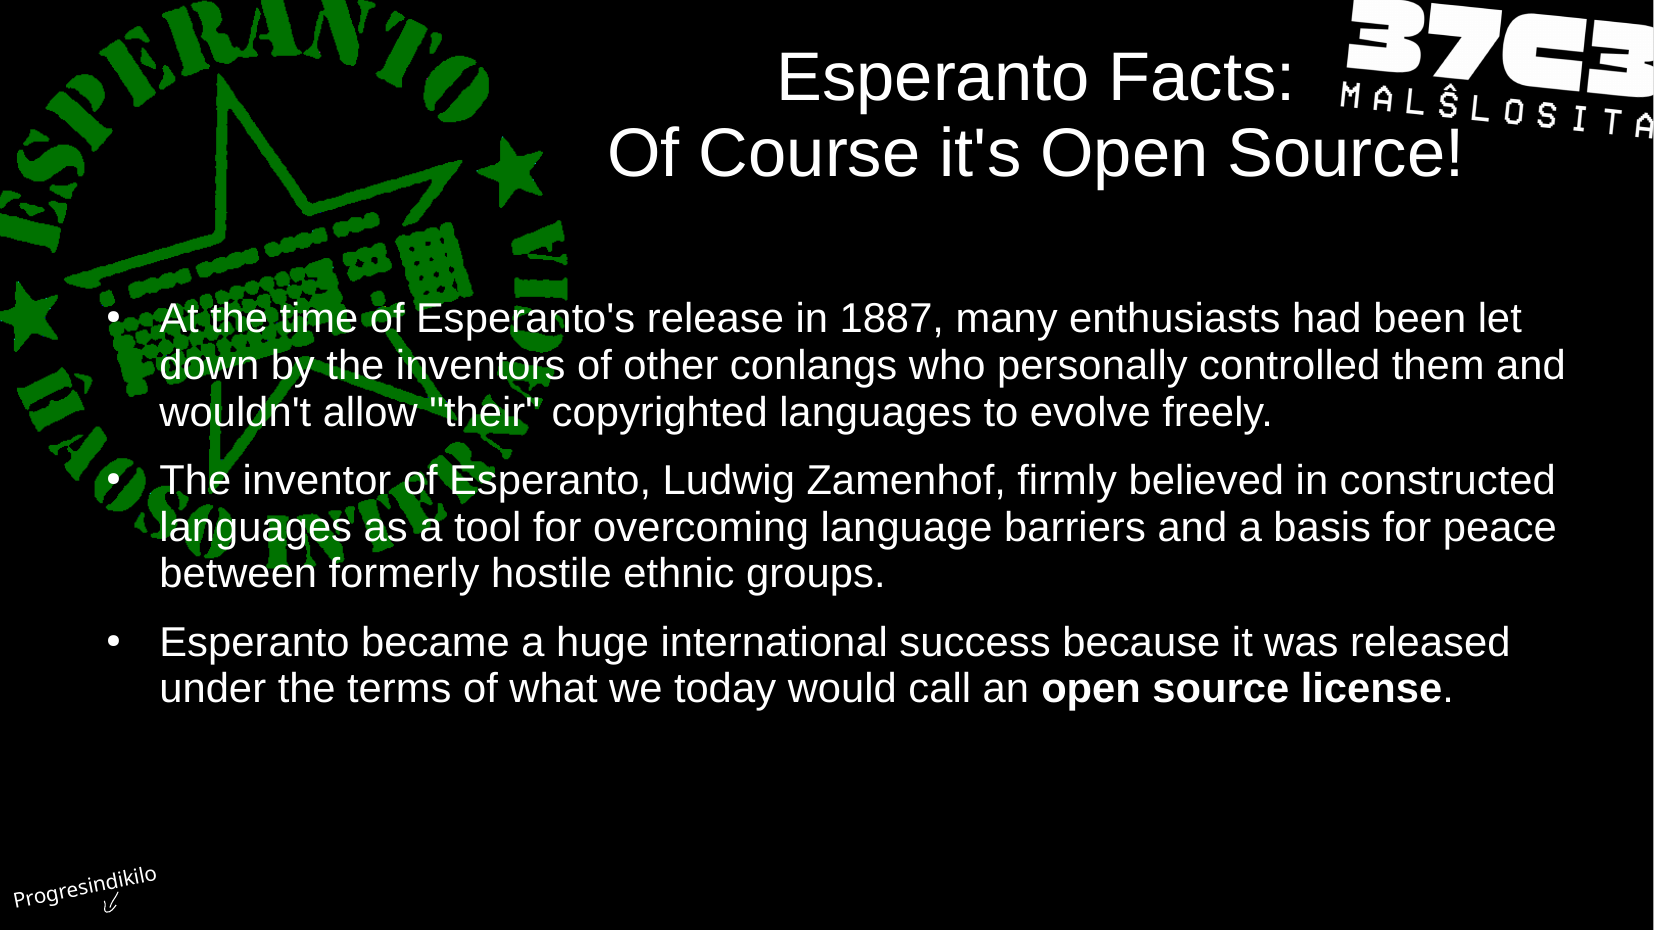

# Esperanto Facts: Of Course it's Open Source!
At the time of Esperanto's release in 1887, many enthusiasts had been let down by the inventors of other conlangs who personally controlled them and wouldn't allow "their" copyrighted languages to evolve freely.
The inventor of Esperanto, Ludwig Zamenhof, firmly believed in constructed languages as a tool for overcoming language barriers and a basis for peace between formerly hostile ethnic groups.
Esperanto became a huge international success because it was released under the terms of what we today would call an open source license.